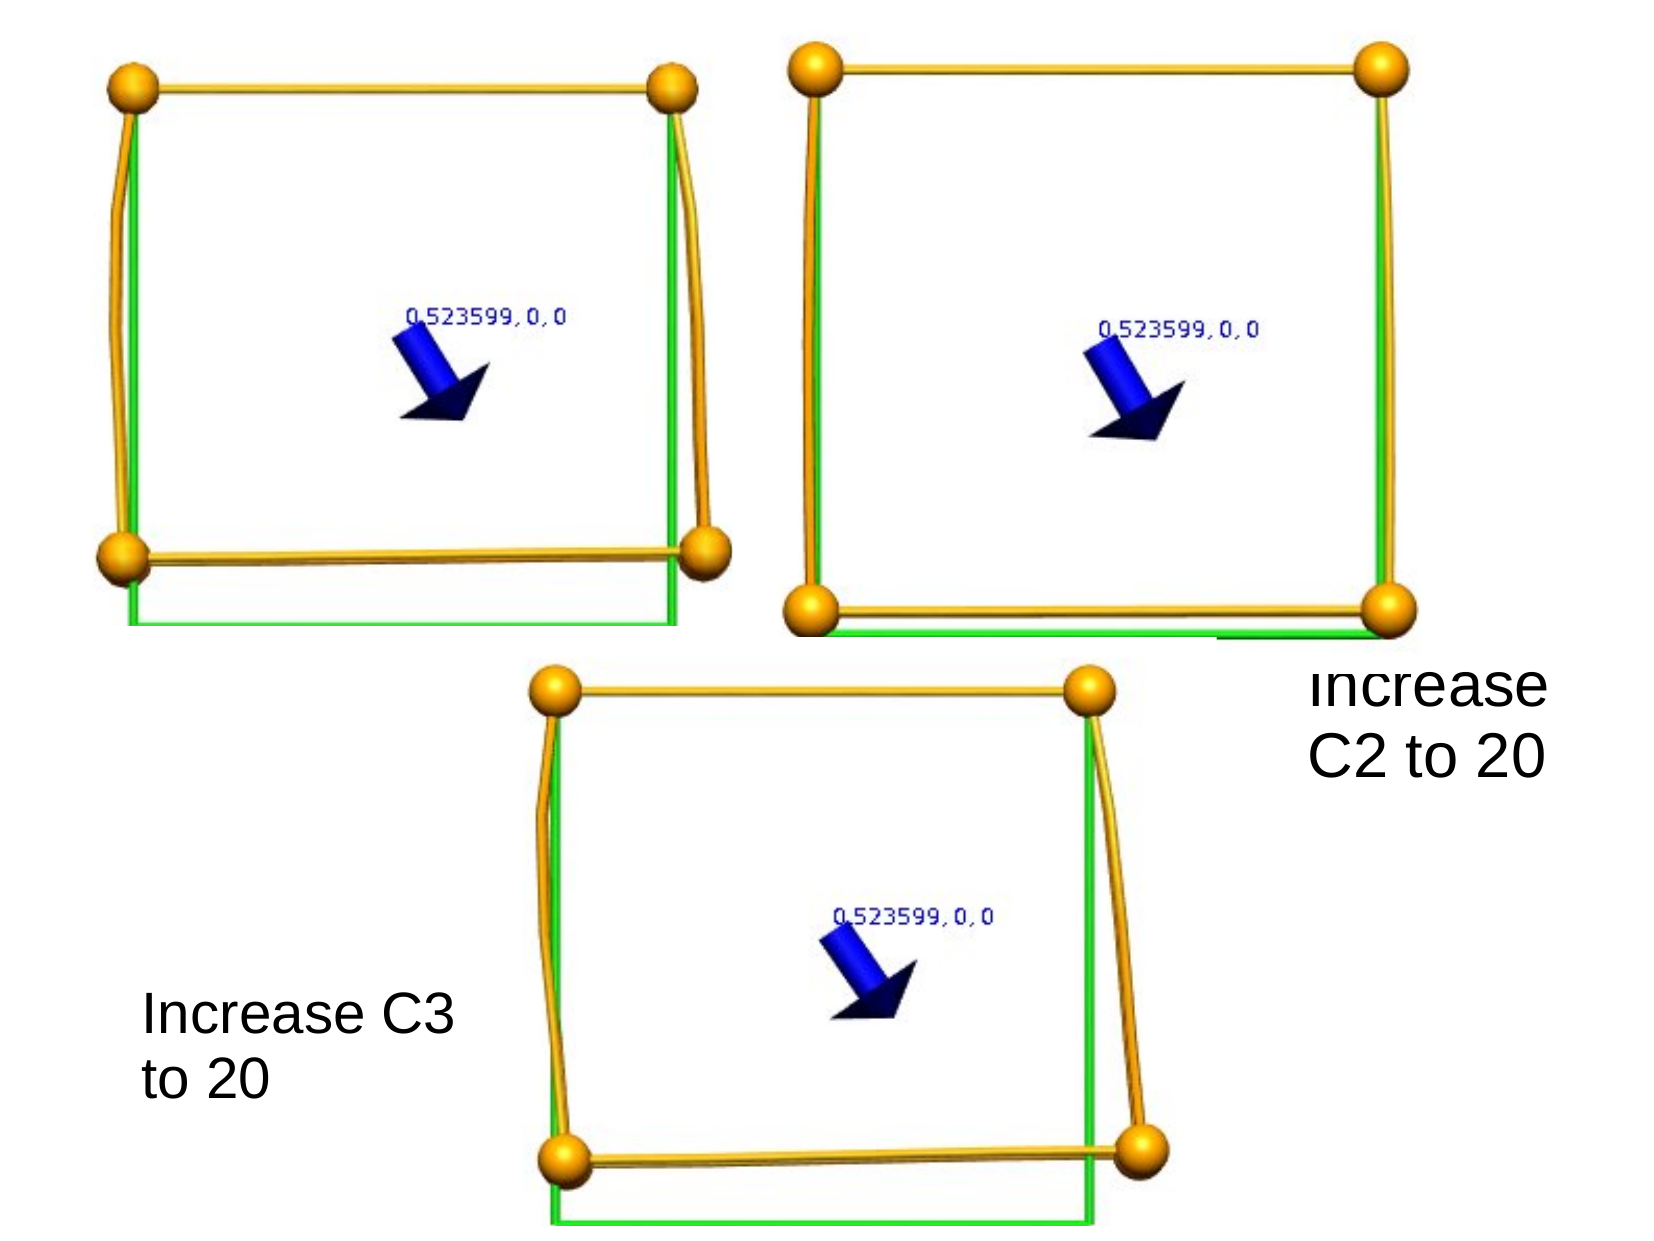

#
Increase C2 to 20
Increase C3 to 20